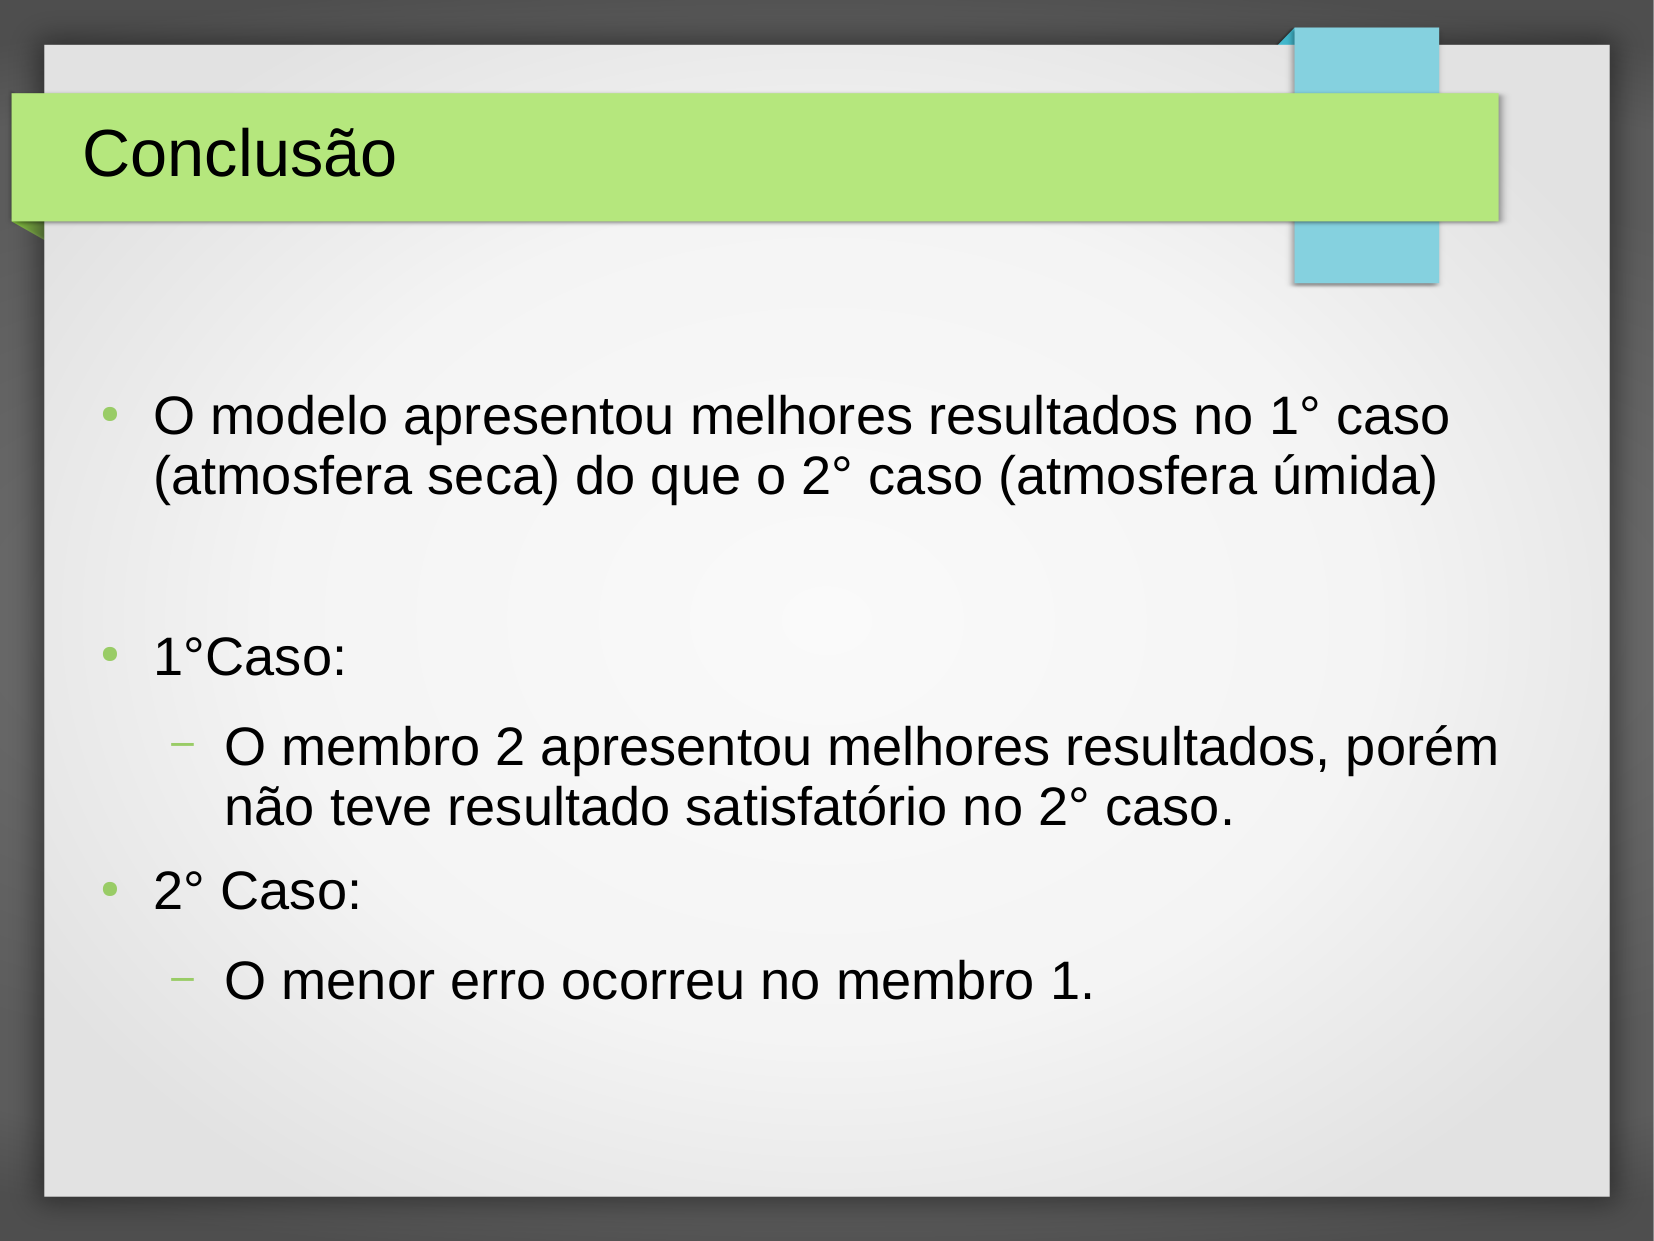

# Conclusão
O modelo apresentou melhores resultados no 1° caso (atmosfera seca) do que o 2° caso (atmosfera úmida)
1°Caso:
O membro 2 apresentou melhores resultados, porém não teve resultado satisfatório no 2° caso.
2° Caso:
O menor erro ocorreu no membro 1.